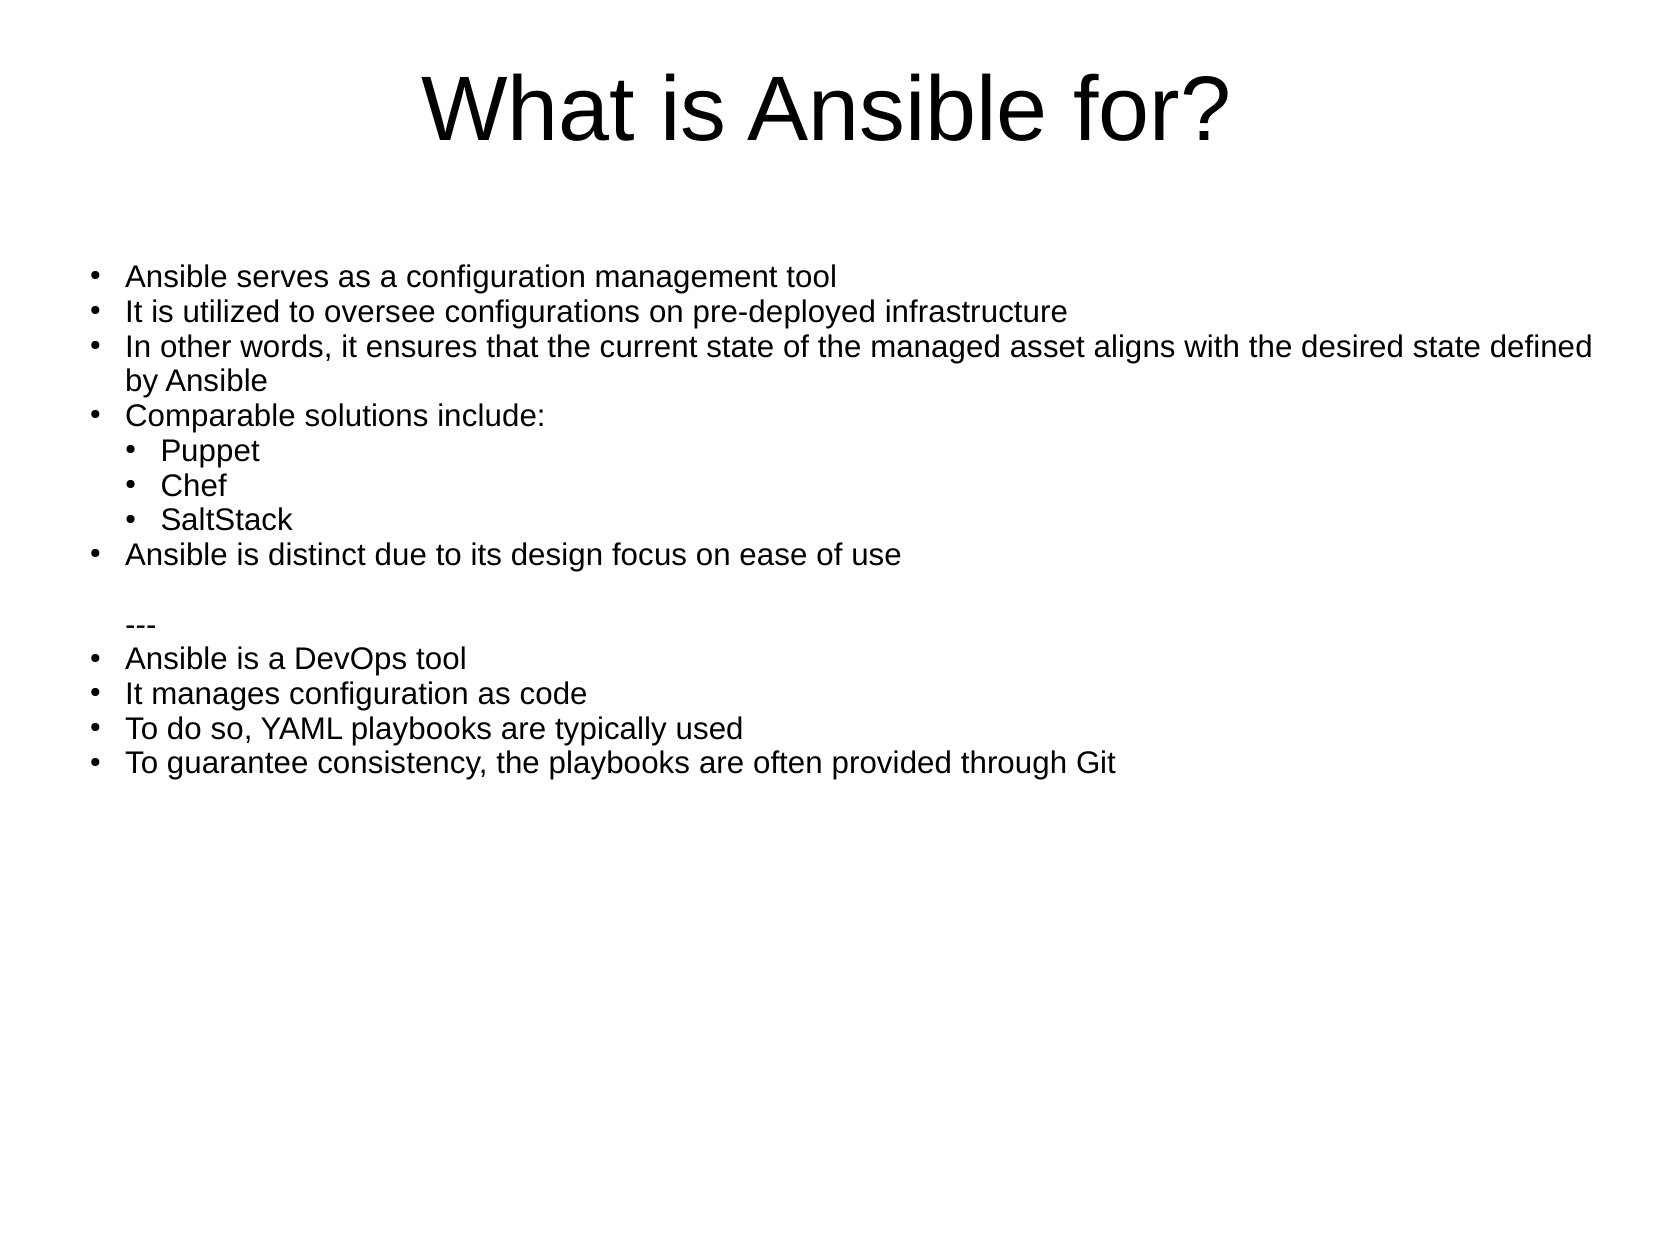

# What is Ansible for?
Ansible serves as a configuration management tool
It is utilized to oversee configurations on pre-deployed infrastructure
In other words, it ensures that the current state of the managed asset aligns with the desired state defined by Ansible
Comparable solutions include:
Puppet
Chef
SaltStack
Ansible is distinct due to its design focus on ease of use
---
Ansible is a DevOps tool
It manages configuration as code
To do so, YAML playbooks are typically used
To guarantee consistency, the playbooks are often provided through Git